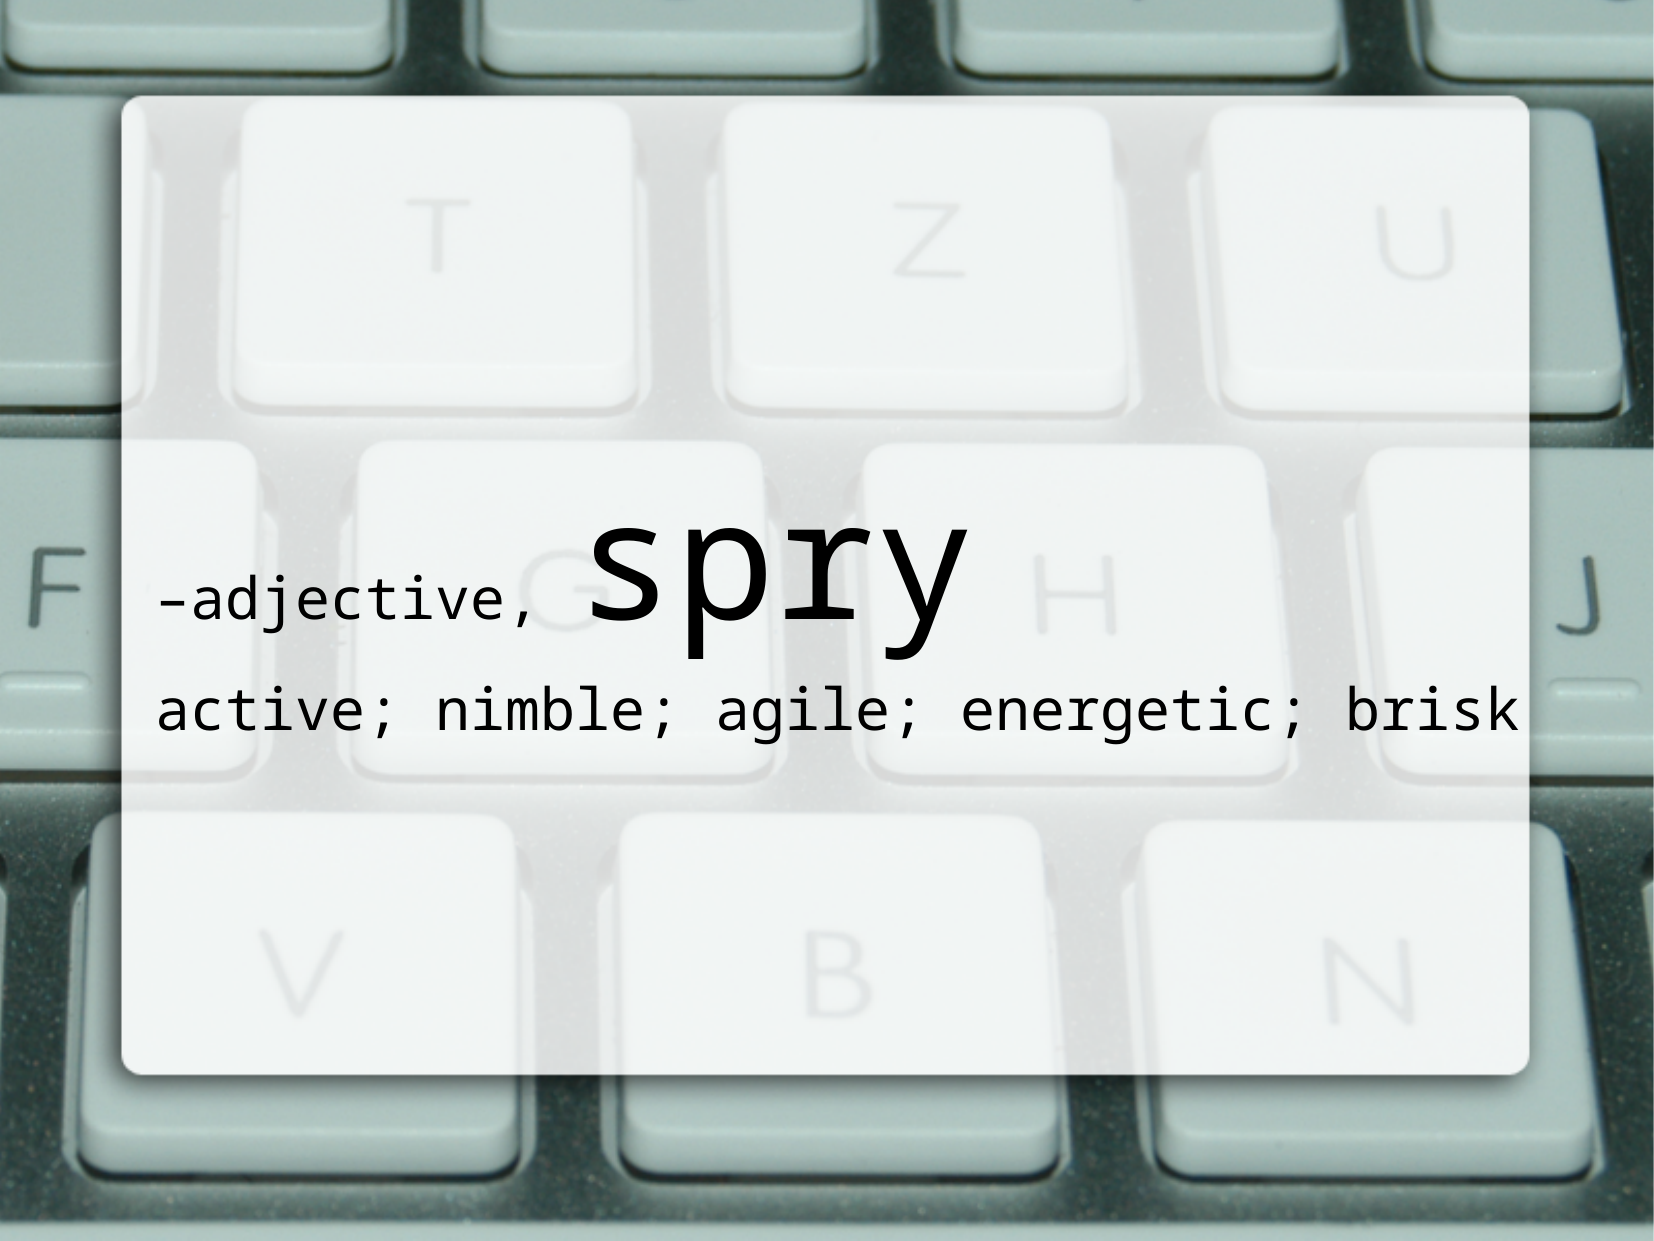

–adjective, spry
active; nimble; agile; energetic; brisk